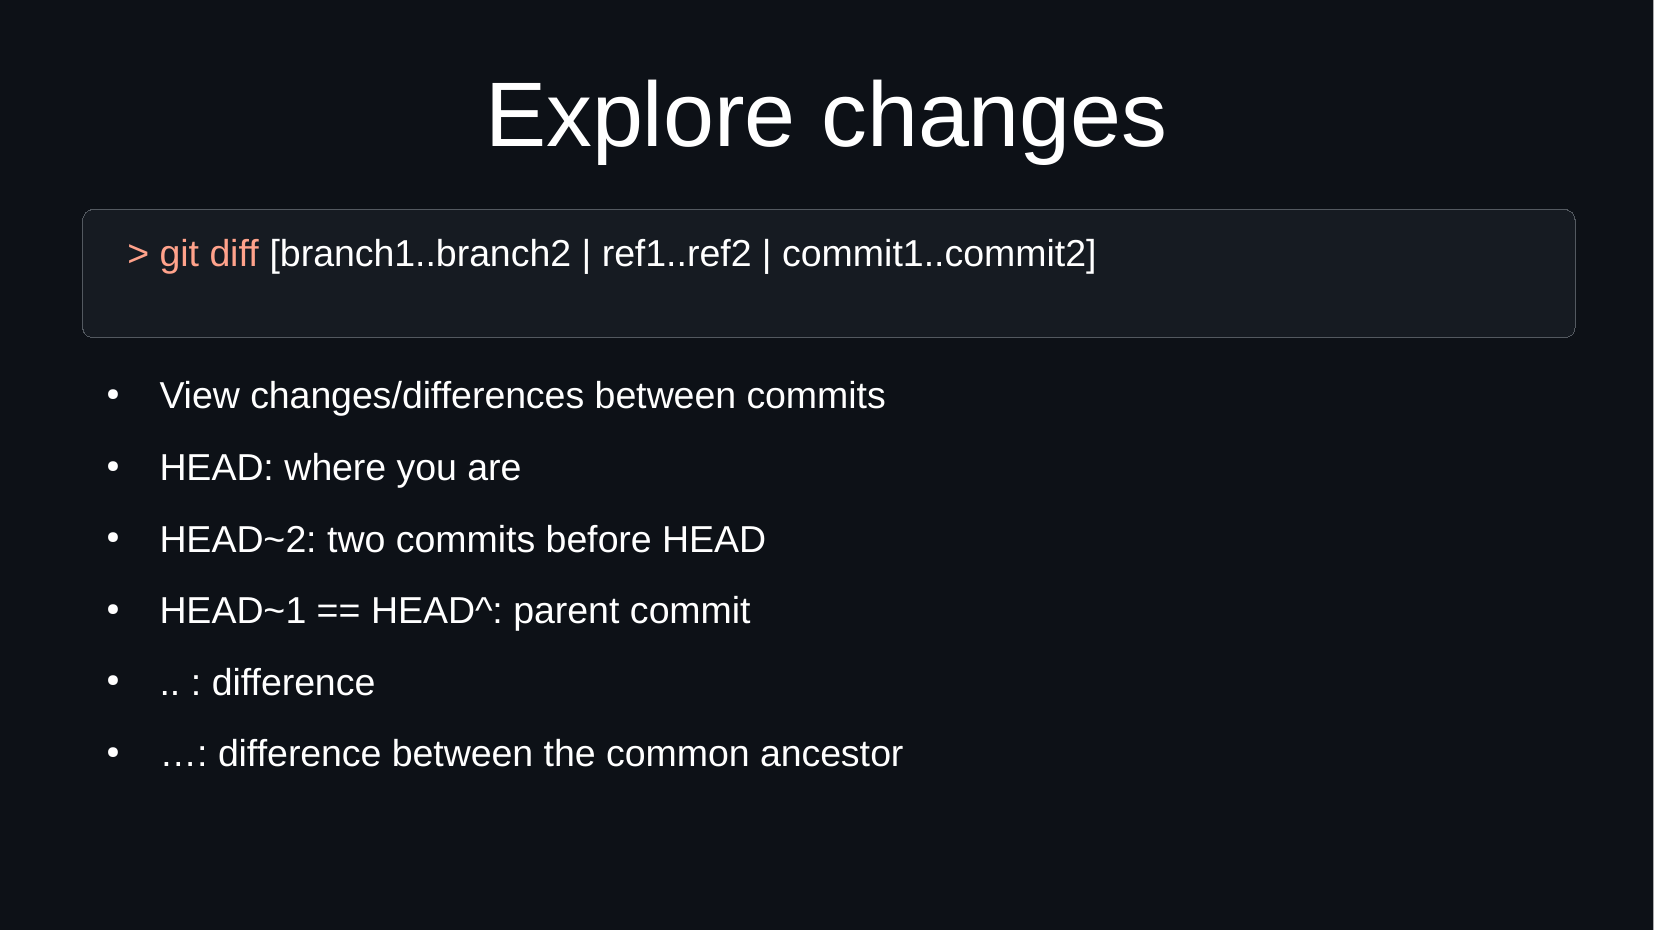

# Explore changes
> git diff [branch1..branch2 | ref1..ref2 | commit1..commit2]
View changes/differences between commits
HEAD: where you are
HEAD~2: two commits before HEAD
HEAD~1 == HEAD^: parent commit
.. : difference
…: difference between the common ancestor